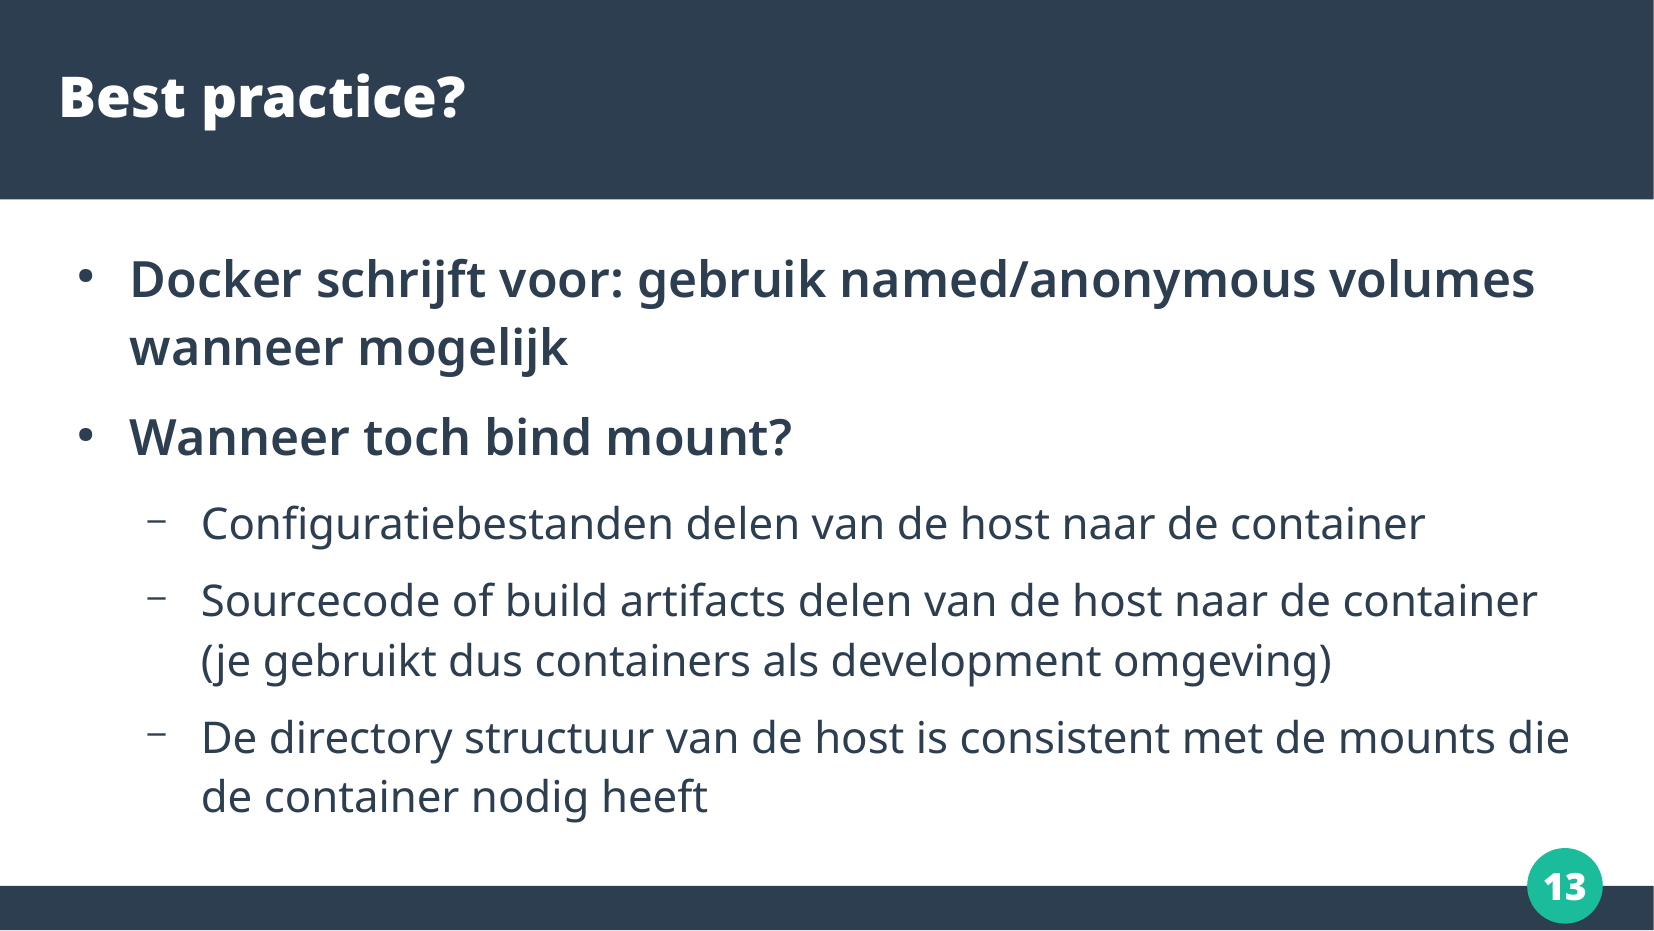

# Best practice?
Docker schrijft voor: gebruik named/anonymous volumes wanneer mogelijk
Wanneer toch bind mount?
Configuratiebestanden delen van de host naar de container
Sourcecode of build artifacts delen van de host naar de container (je gebruikt dus containers als development omgeving)
De directory structuur van de host is consistent met de mounts die de container nodig heeft